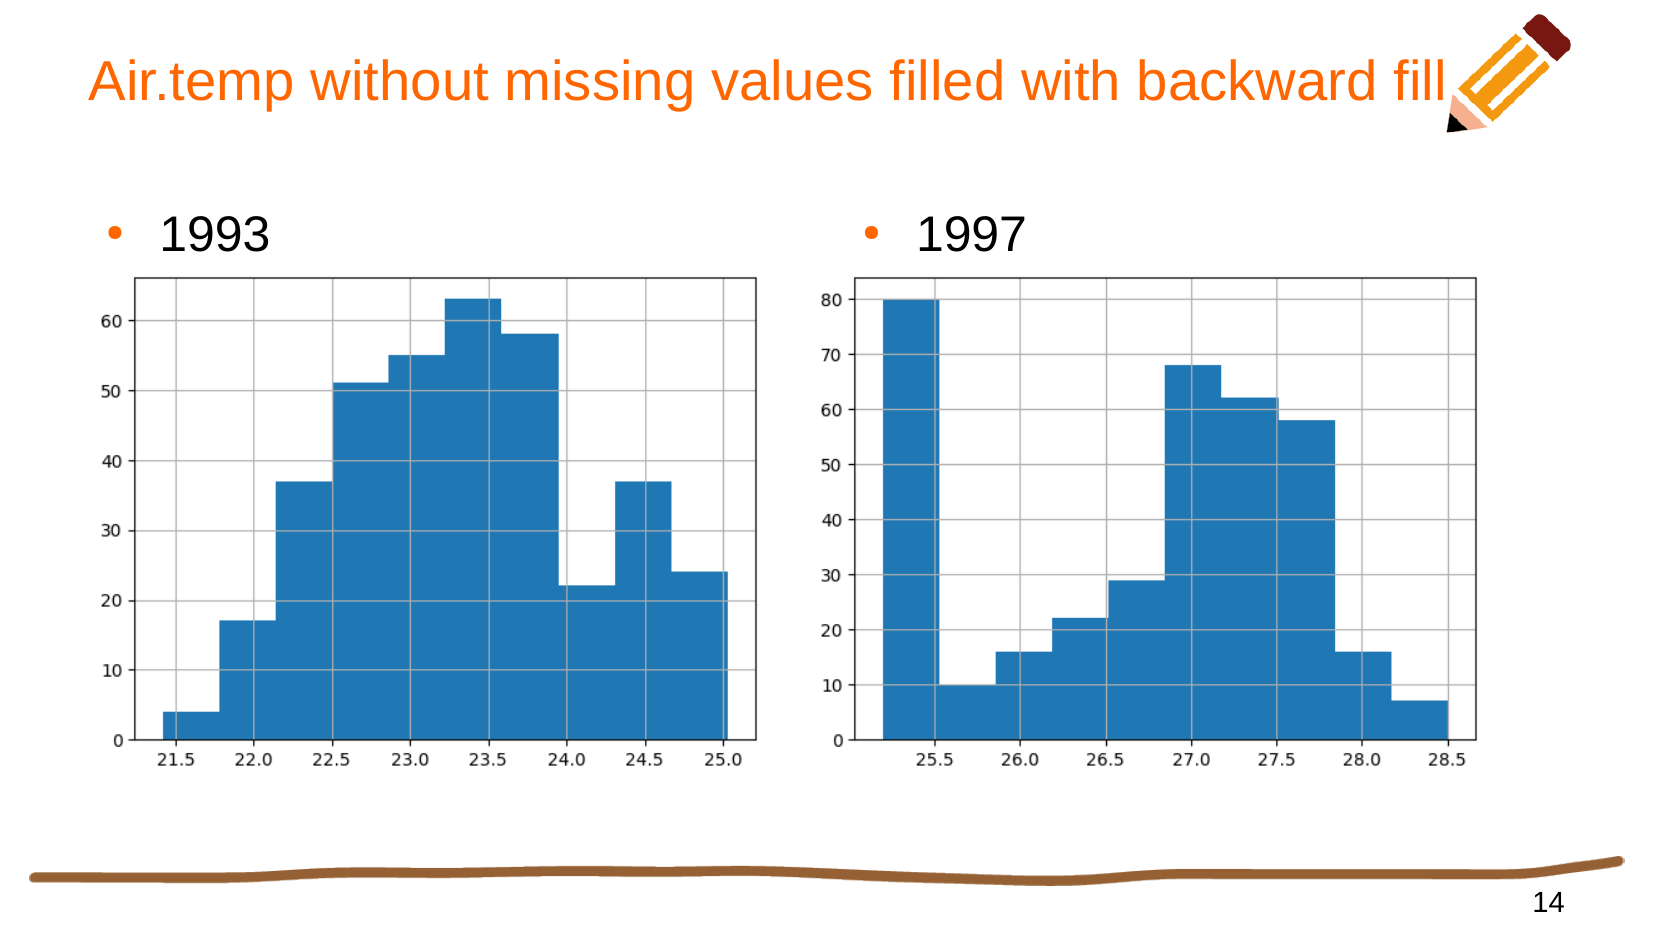

# Air.temp without missing values filled with backward fill
1993
1997
14